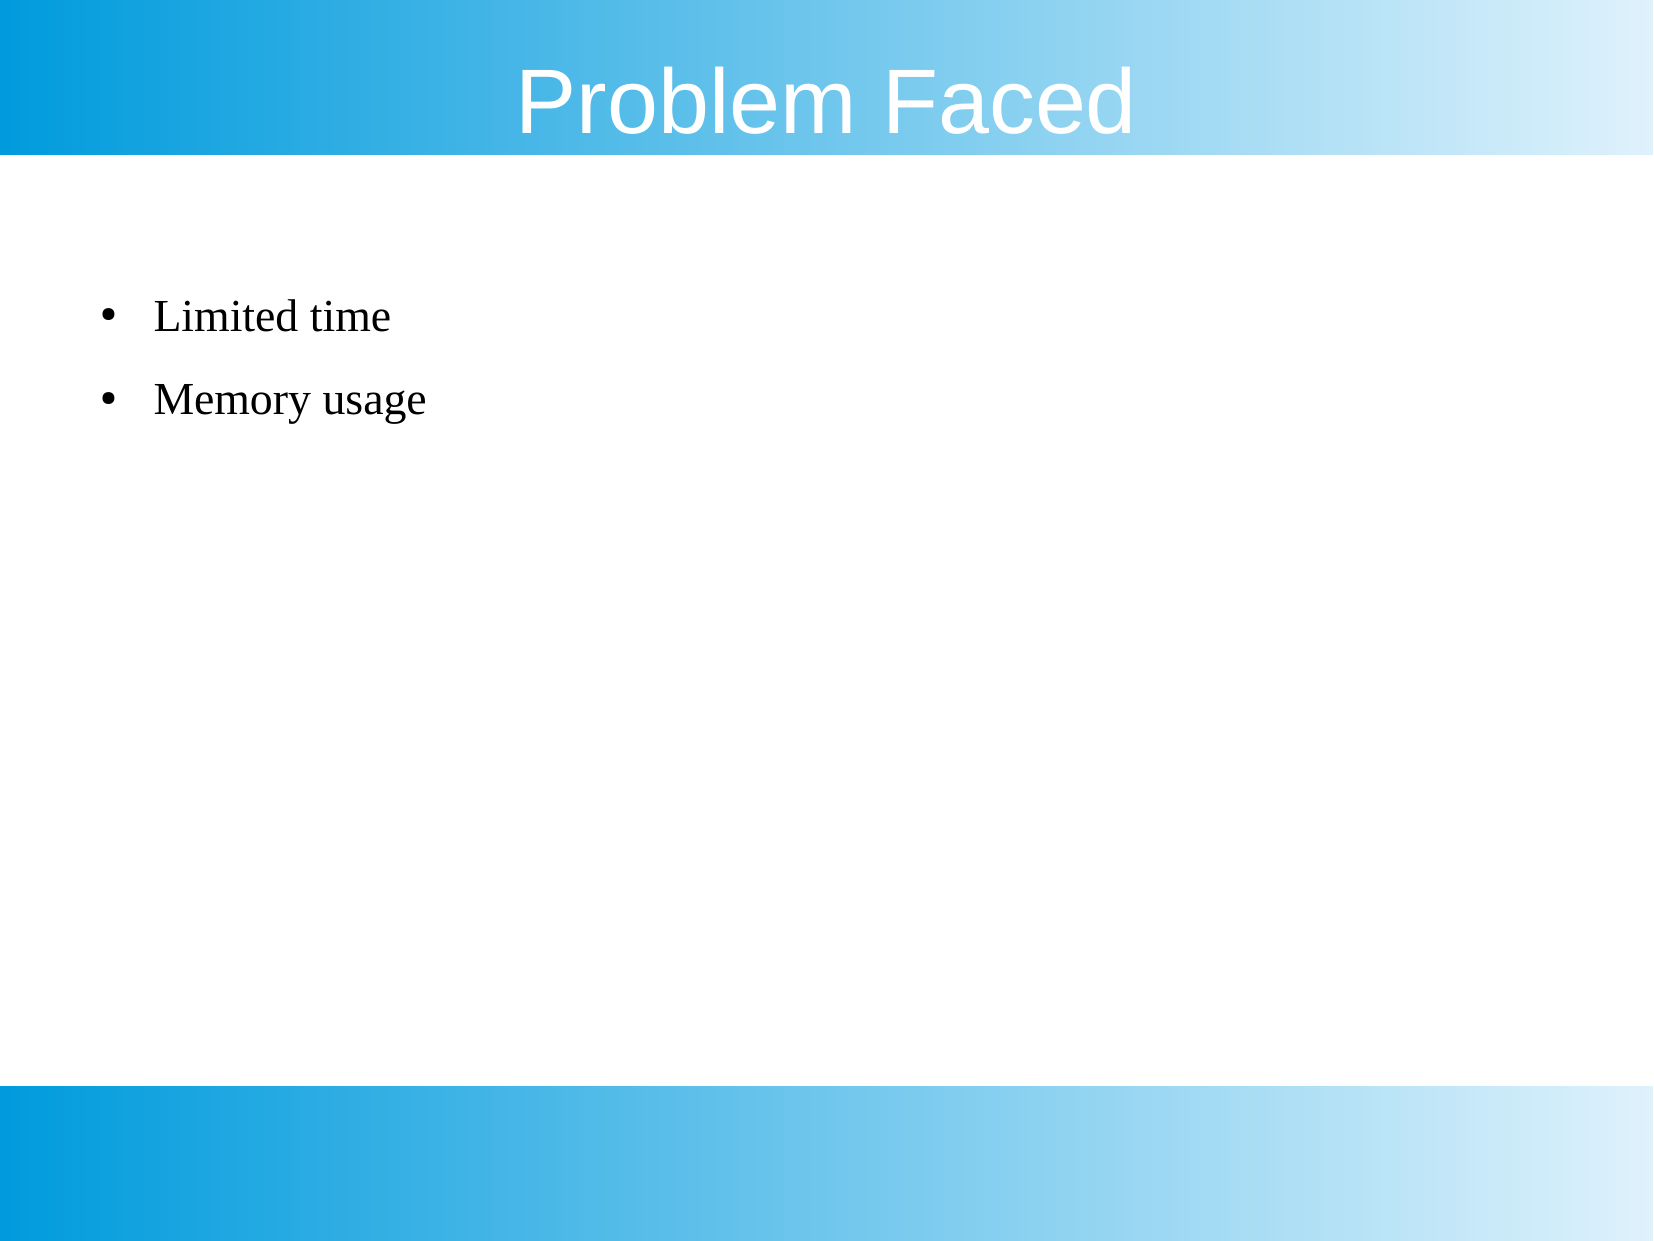

# Problem Faced
Limited time
Memory usage